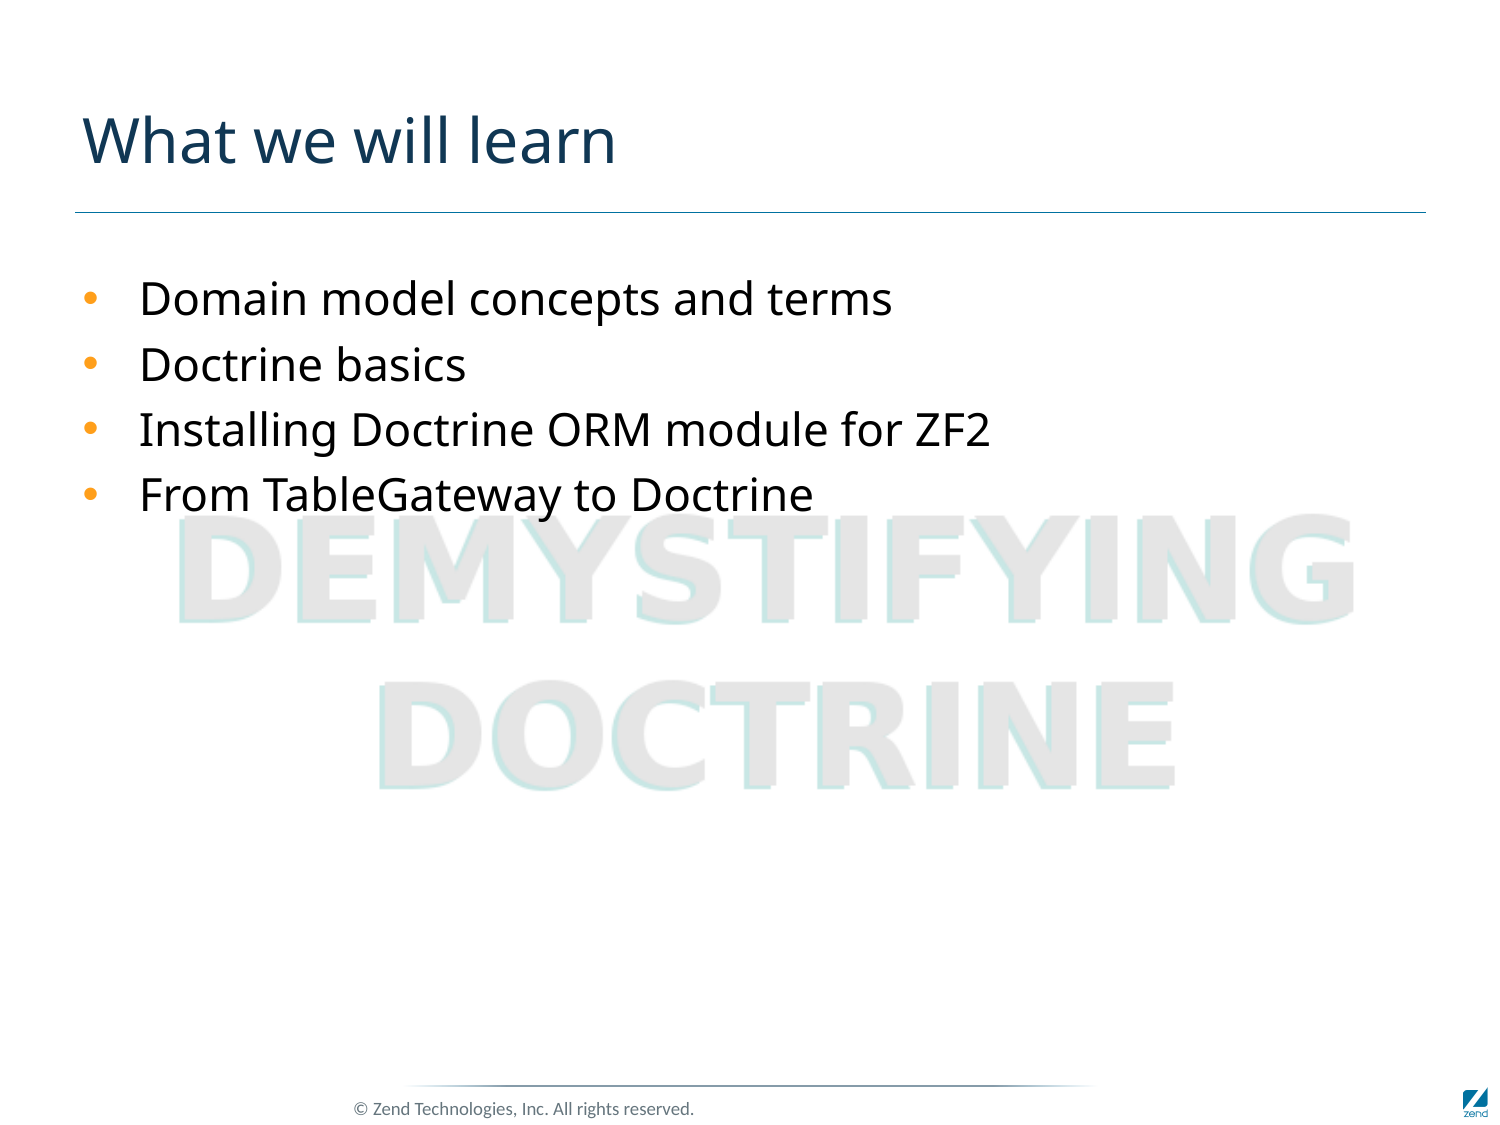

# What we will learn
Domain model concepts and terms
Doctrine basics
Installing Doctrine ORM module for ZF2
From TableGateway to Doctrine